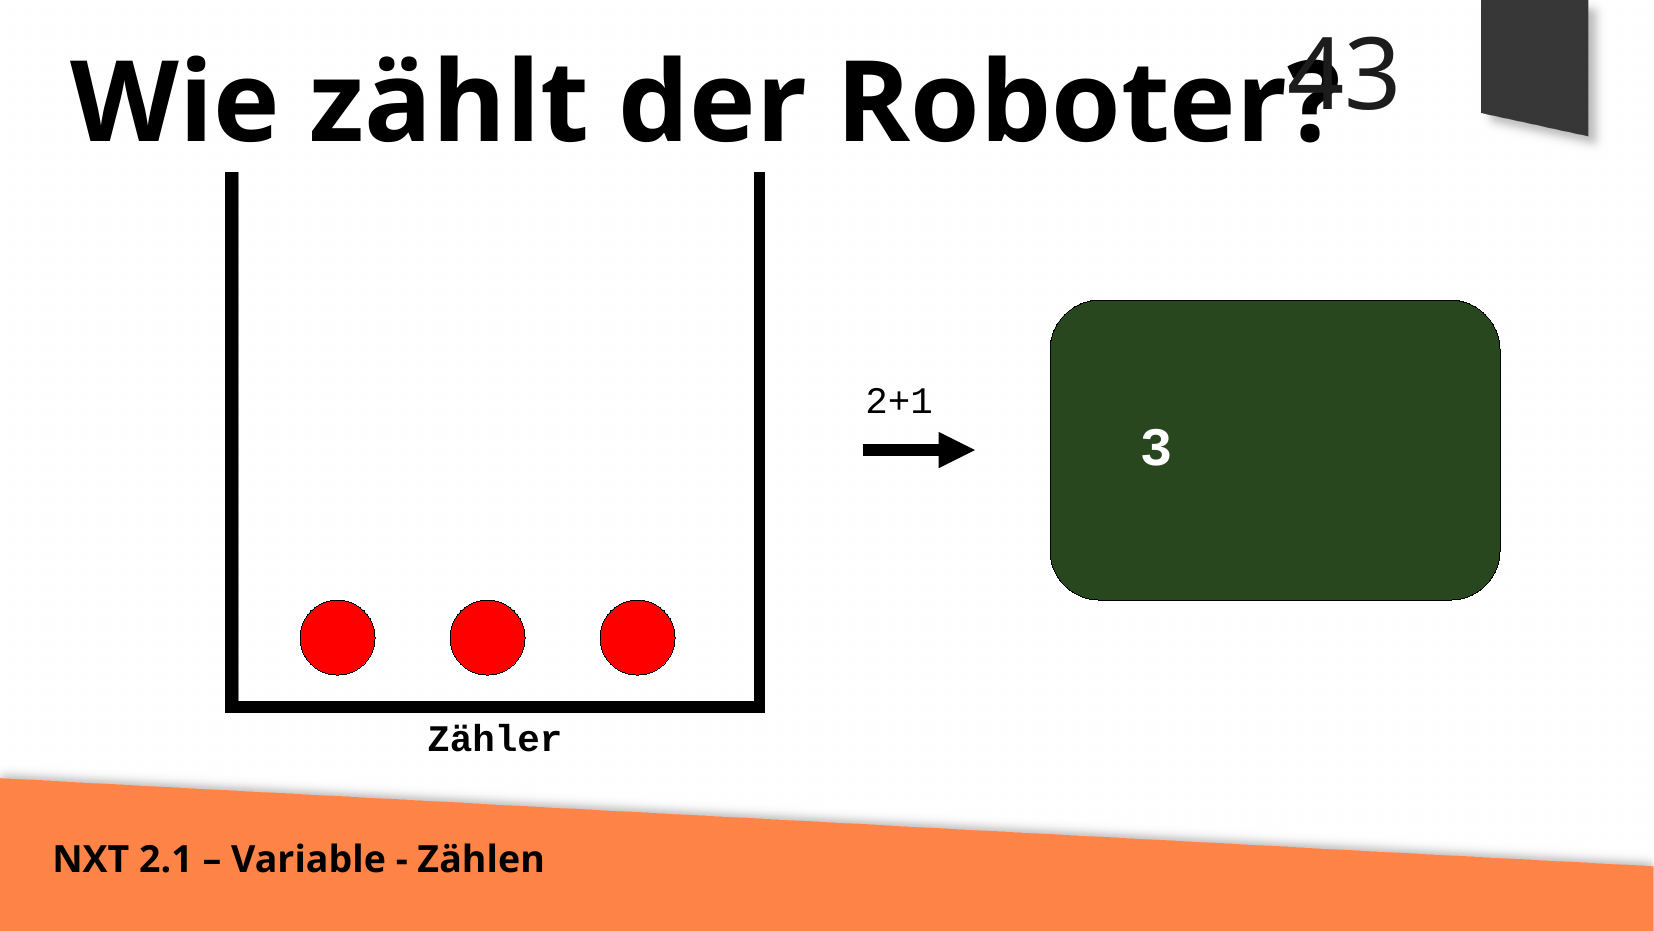

# Wie zählt der Roboter?
2+1
3
Zähler
NXT 2.1 – Variable - Zählen